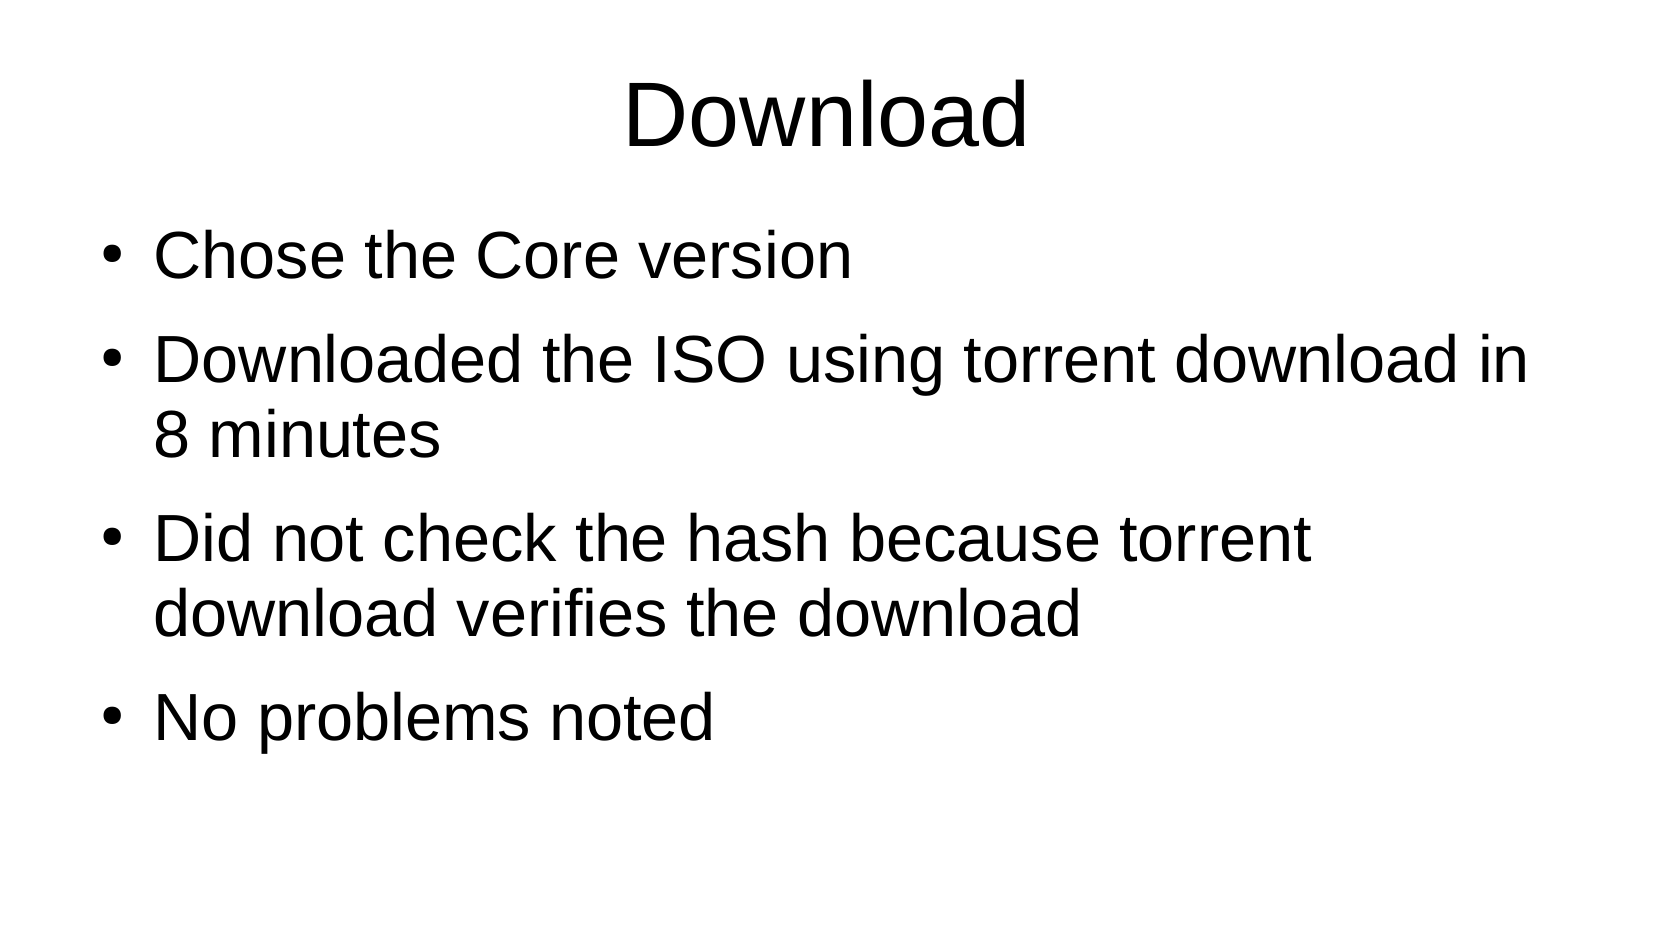

# Download
Chose the Core version
Downloaded the ISO using torrent download in 8 minutes
Did not check the hash because torrent download verifies the download
No problems noted